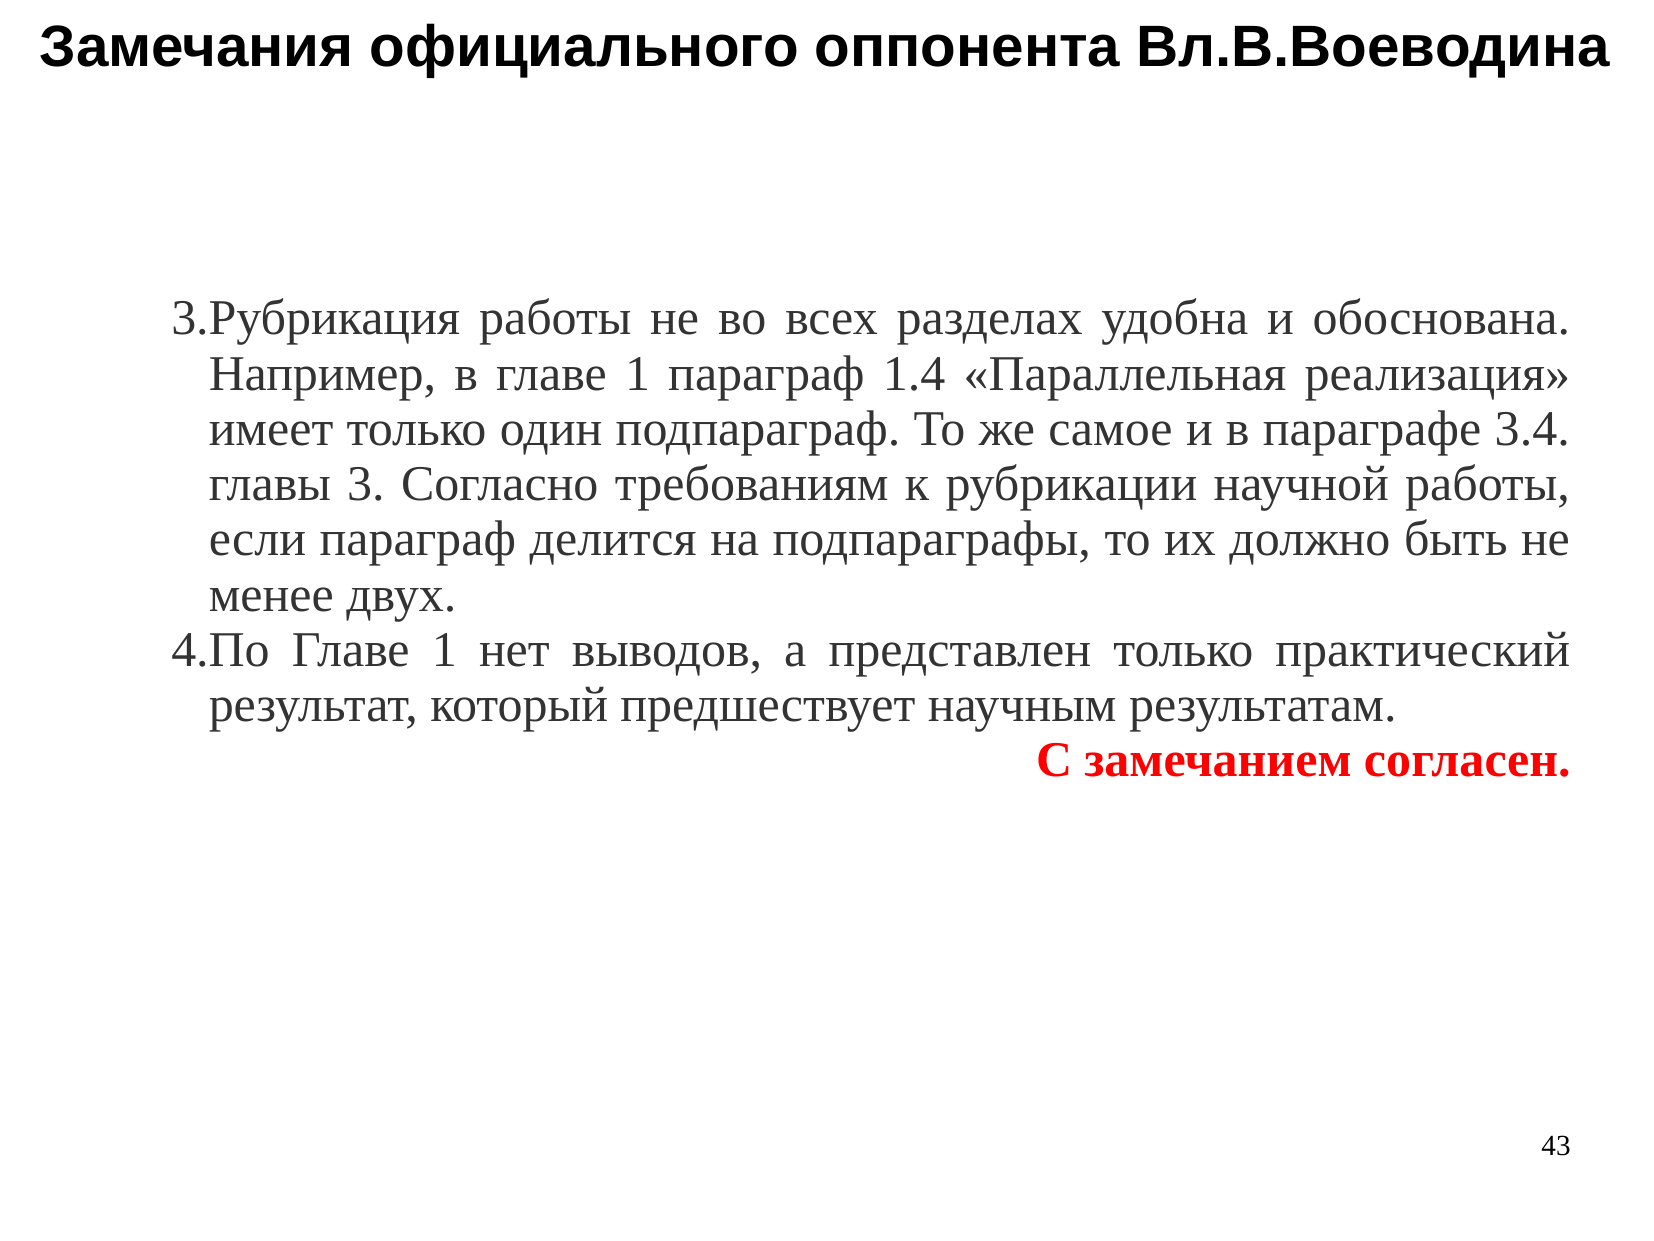

Замечания официального оппонента Вл.В.Воеводина
# 3.Рубрикация работы не во всех разделах удобна и обоснована. Например, в главе 1 параграф 1.4 «Параллельная реализация» имеет только один подпараграф. То же самое и в параграфе 3.4. главы 3. Согласно требованиям к рубрикации научной работы, если параграф делится на подпараграфы, то их должно быть не менее двух.
4.По Главе 1 нет выводов, а представлен только практический результат, который предшествует научным результатам.
С замечанием согласен.
43